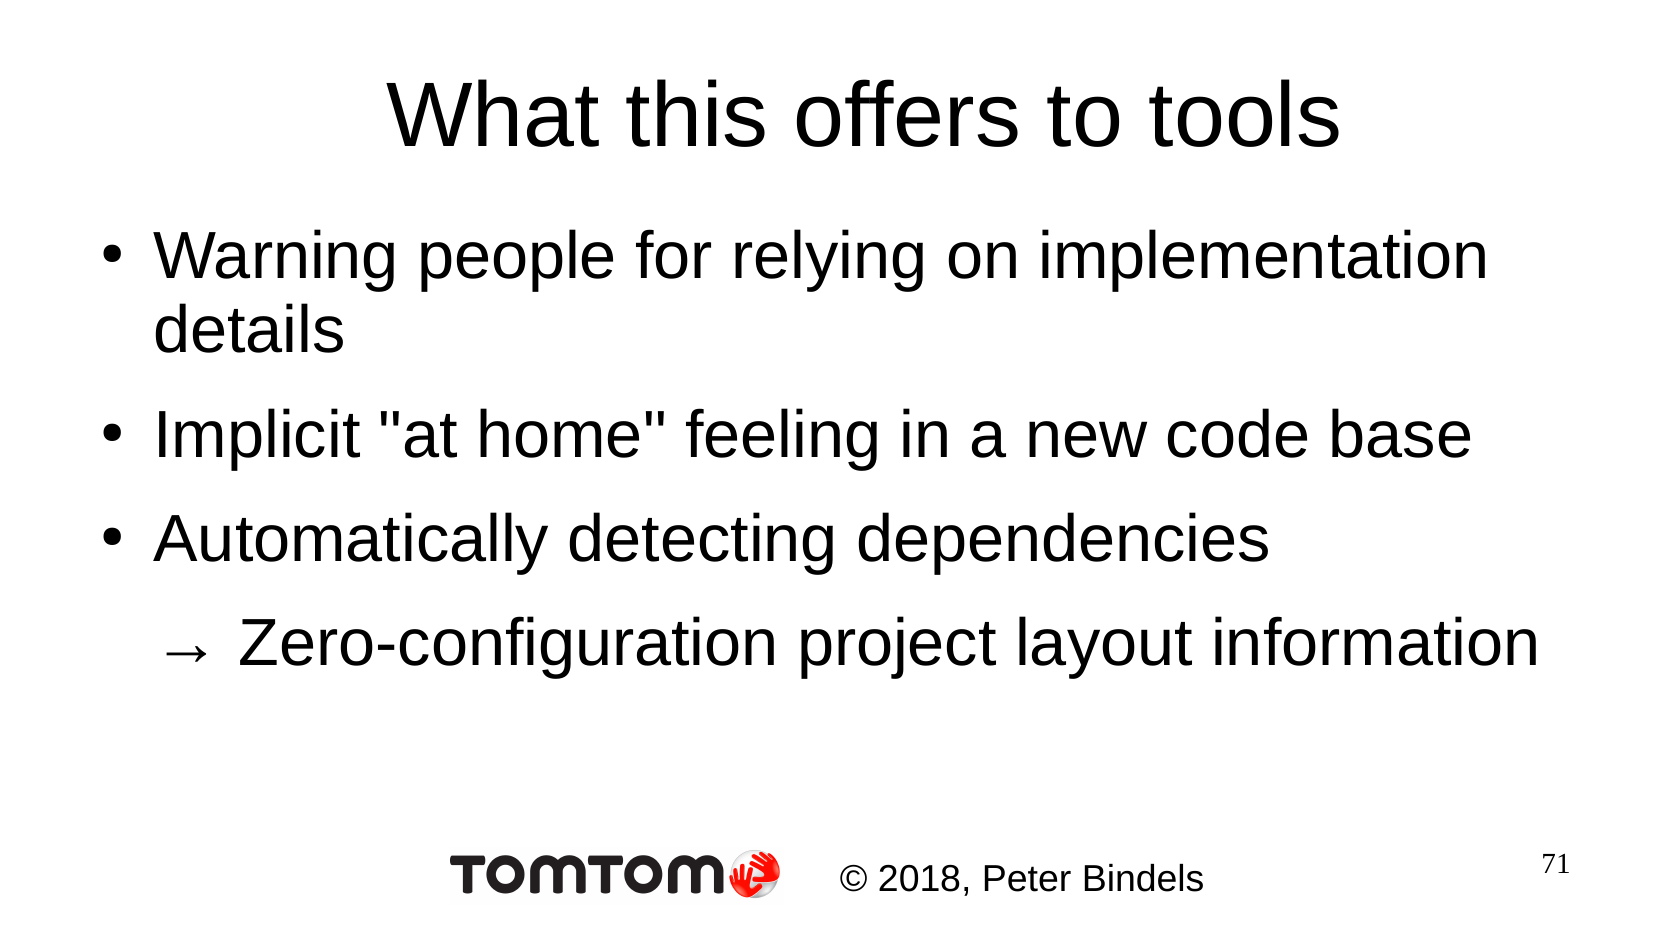

# What this offers to tools
Warning people for relying on implementation details
Implicit "at home" feeling in a new code base
Automatically detecting dependencies
→ Zero-configuration project layout information
71